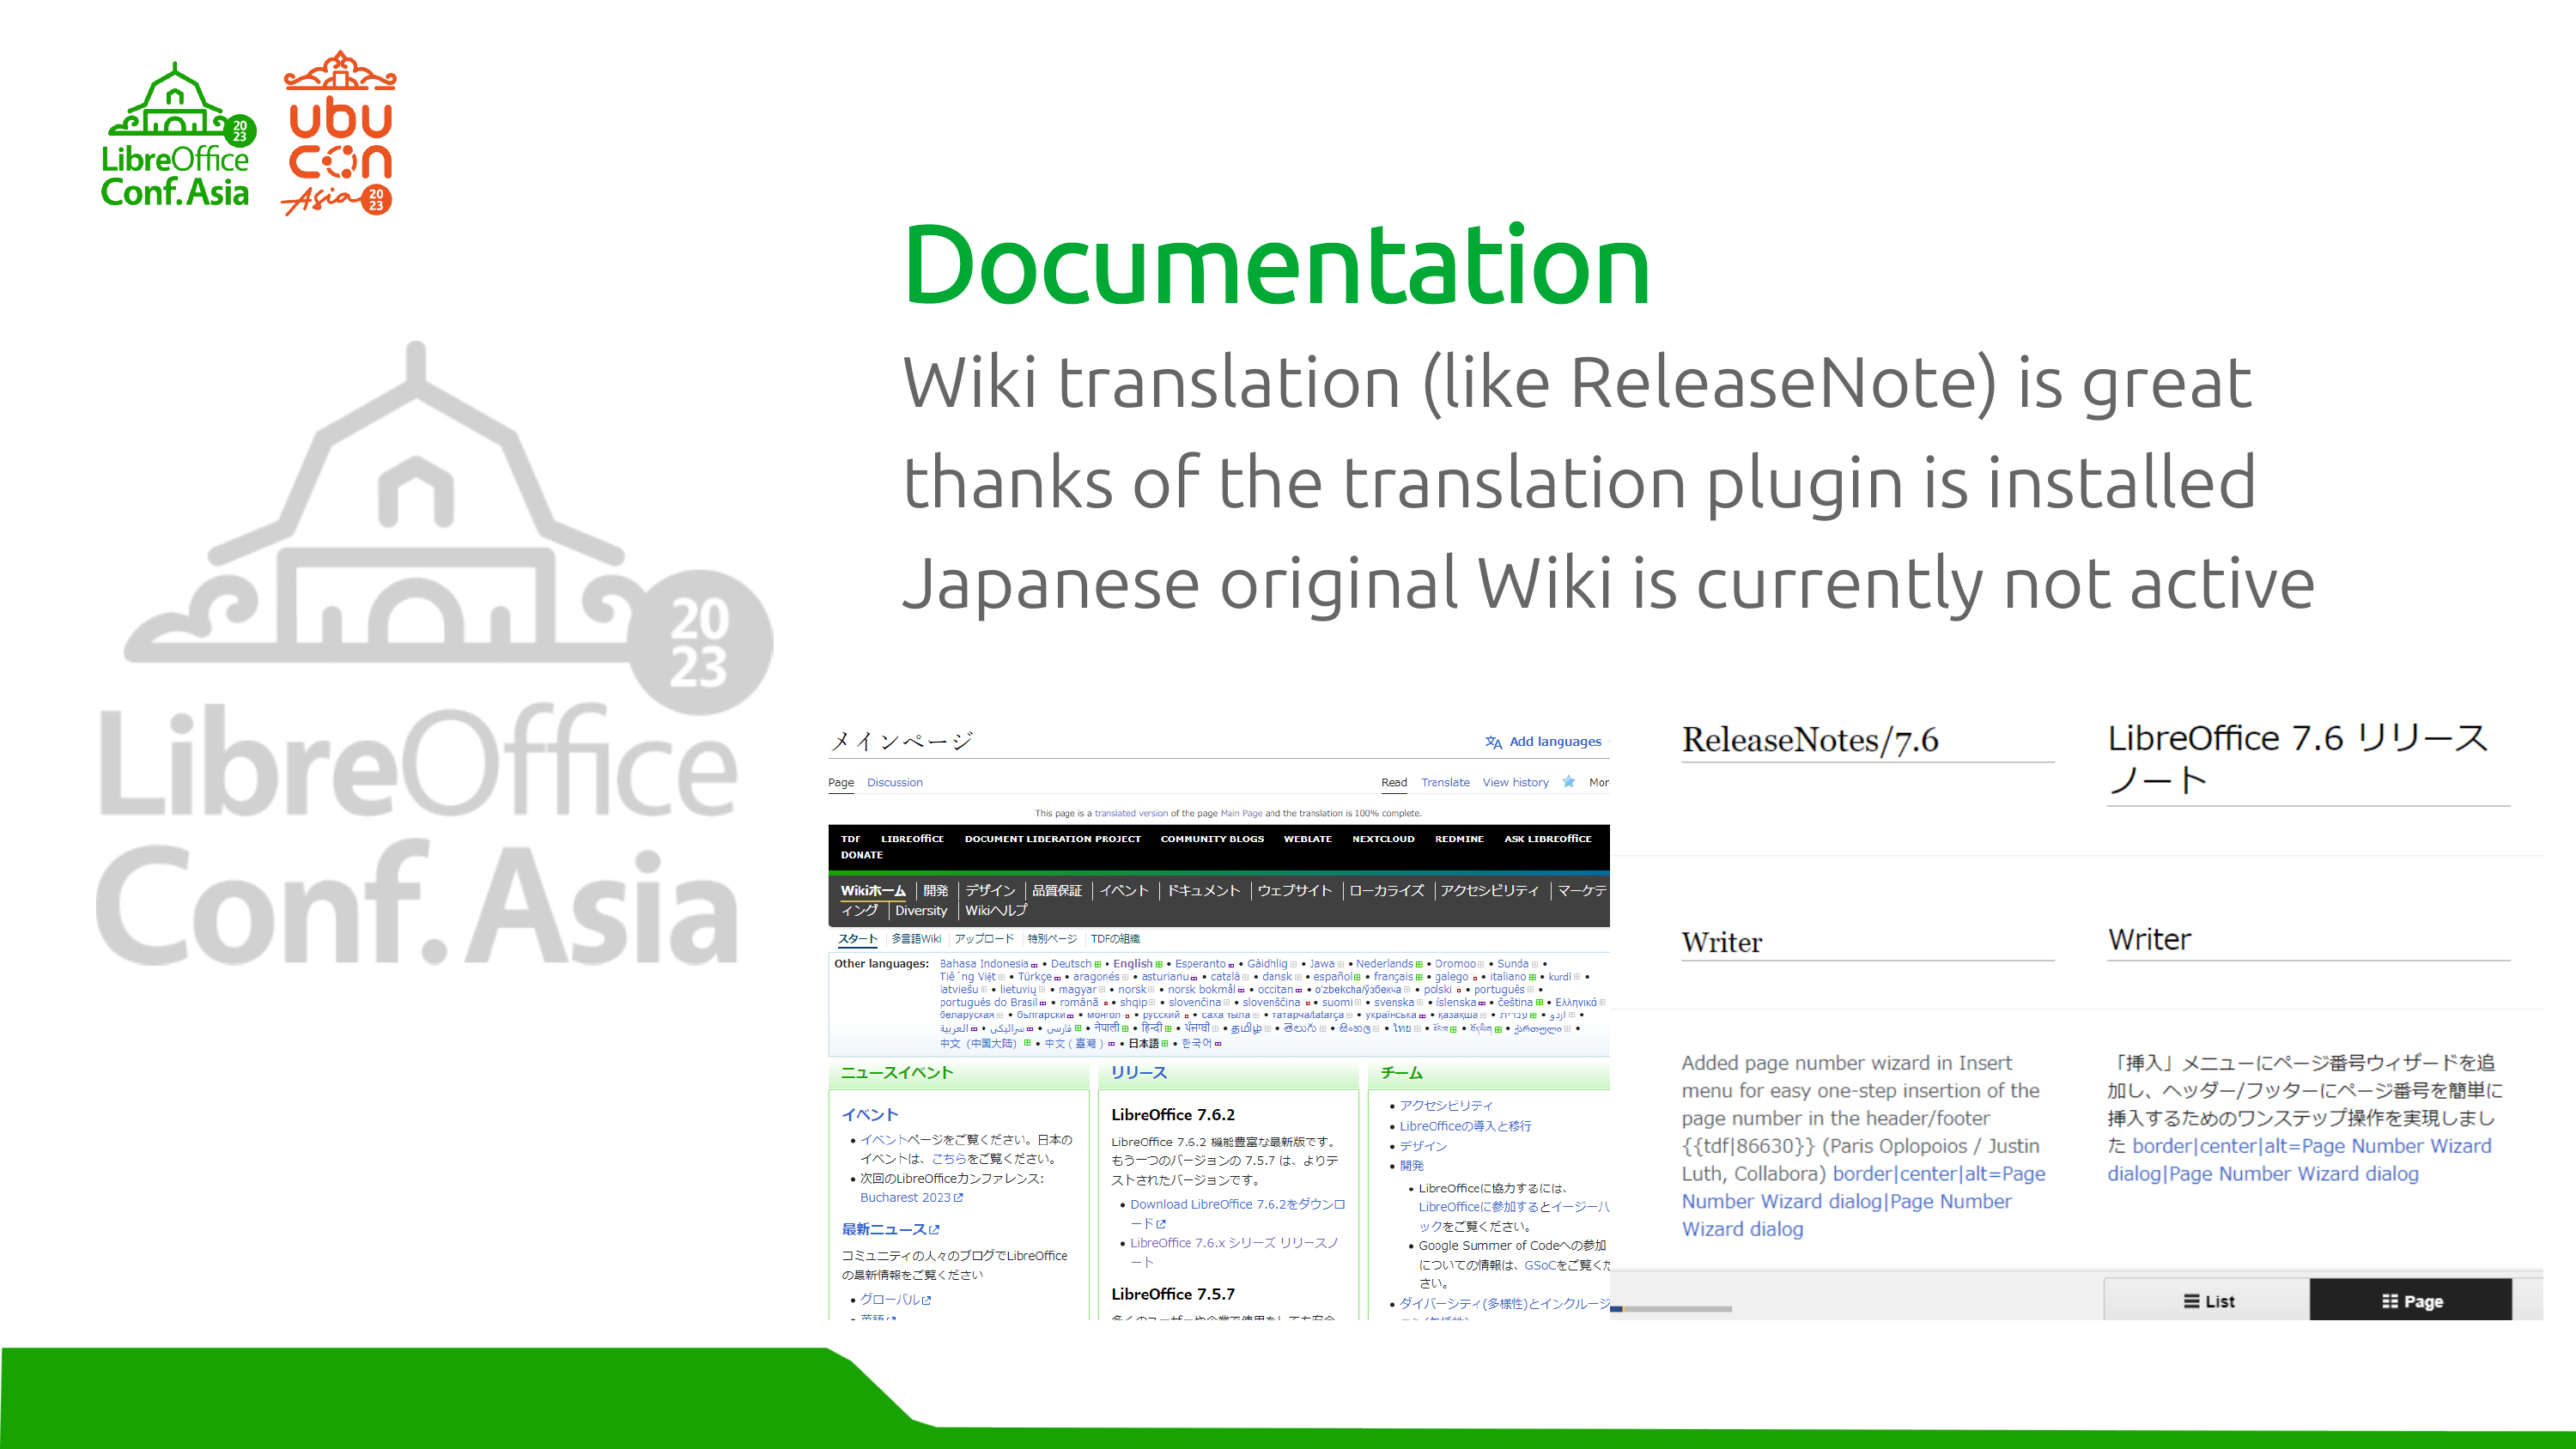

Documentation
# Wiki translation (like ReleaseNote) is great thanks of the translation plugin is installed
Japanese original Wiki is currently not active